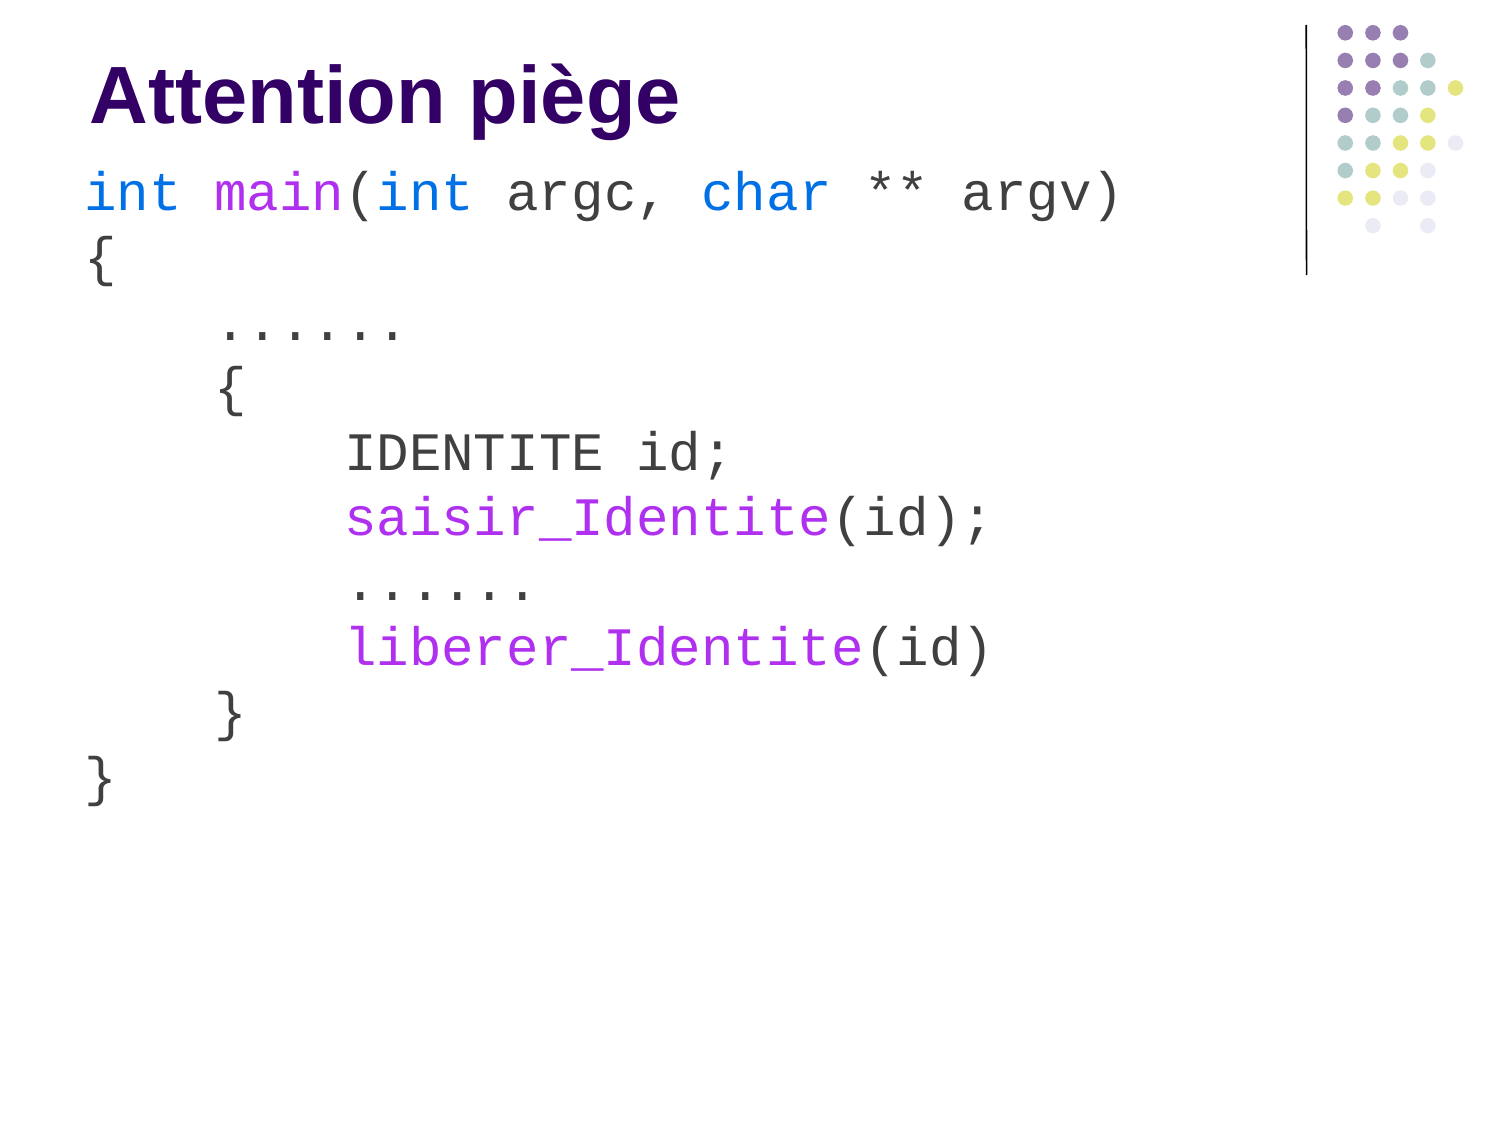

Attention piège
int main(int argc, char ** argv)
{
 ......
 {
 IDENTITE id;
 saisir_Identite(id);
 ......
 liberer_Identite(id)
 }
}